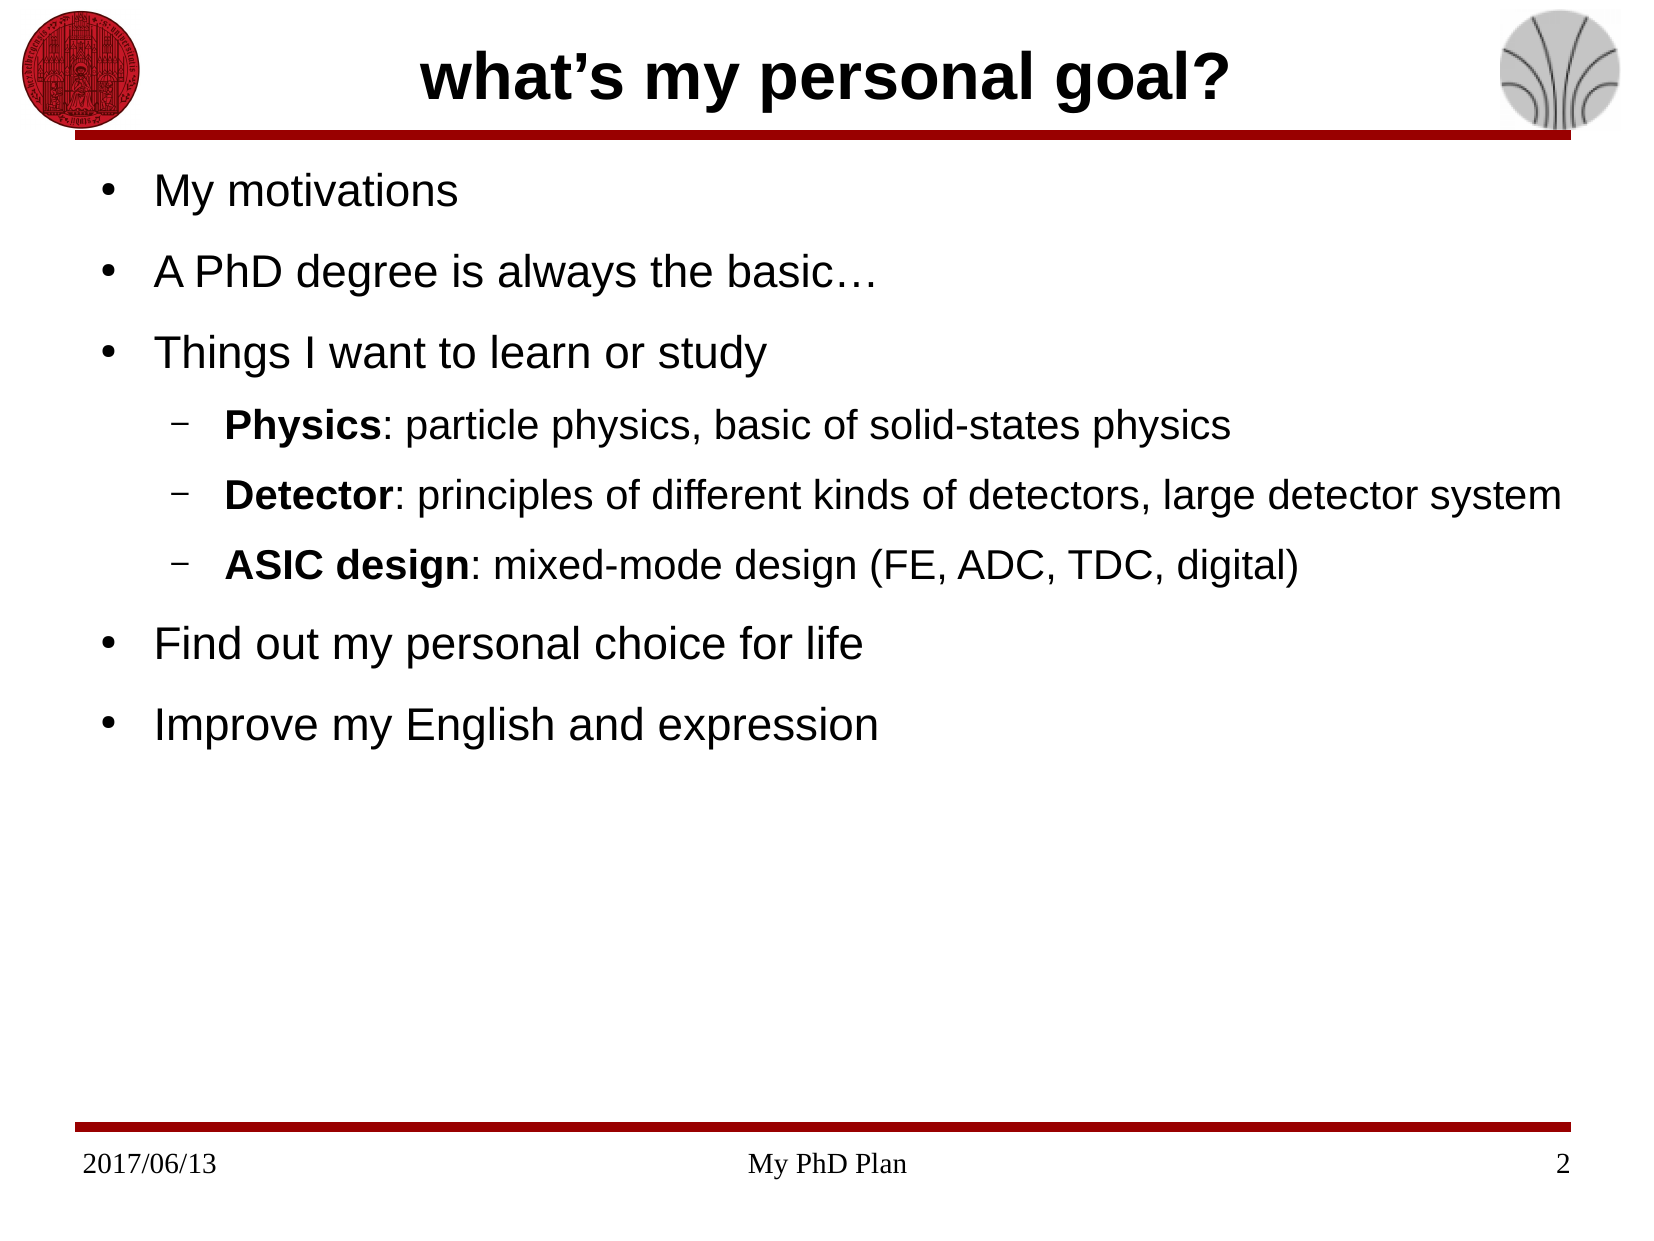

# what’s my personal goal?
My motivations
A PhD degree is always the basic…
Things I want to learn or study
Physics: particle physics, basic of solid-states physics
Detector: principles of different kinds of detectors, large detector system
ASIC design: mixed-mode design (FE, ADC, TDC, digital)
Find out my personal choice for life
Improve my English and expression
2017/06/13
My PhD Plan
2